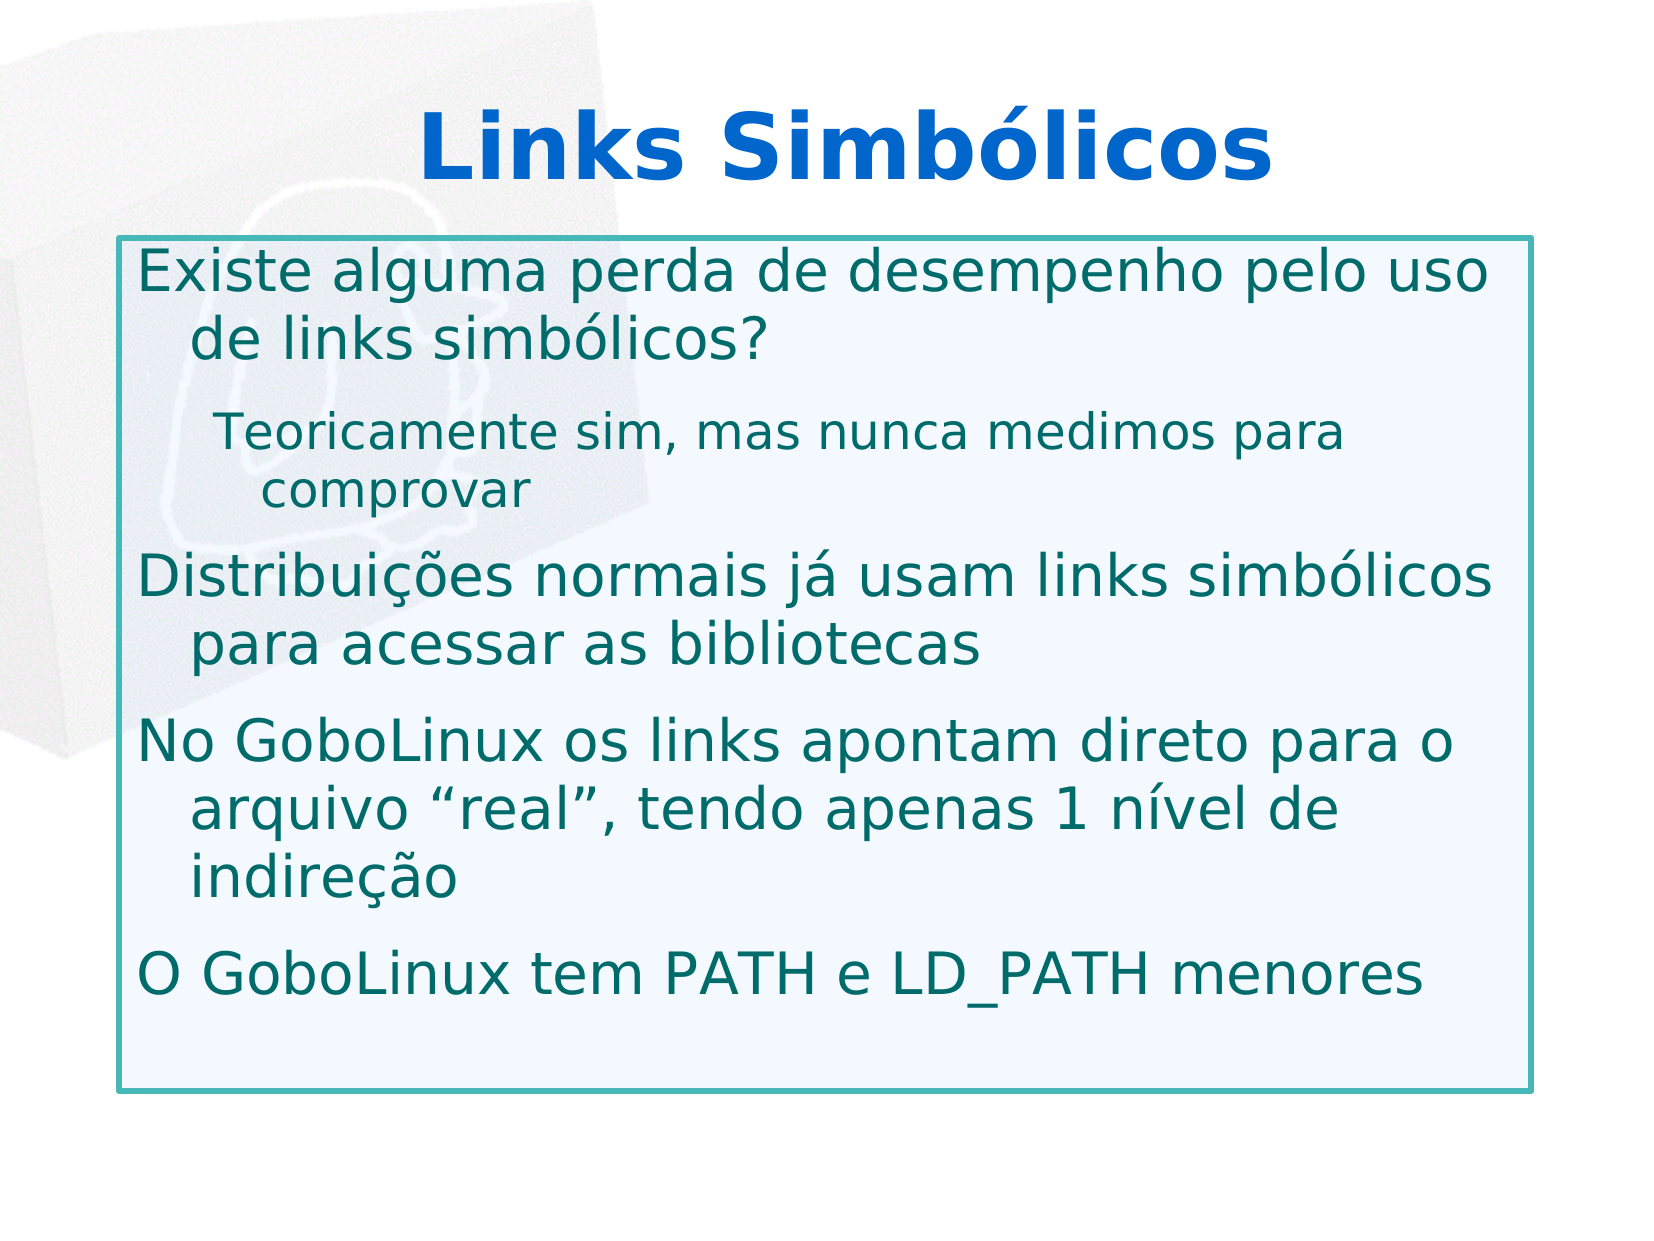

# Links Simbólicos
Existe alguma perda de desempenho pelo uso de links simbólicos?
Teoricamente sim, mas nunca medimos para comprovar
Distribuições normais já usam links simbólicos para acessar as bibliotecas
No GoboLinux os links apontam direto para o arquivo “real”, tendo apenas 1 nível de indireção
O GoboLinux tem PATH e LD_PATH menores